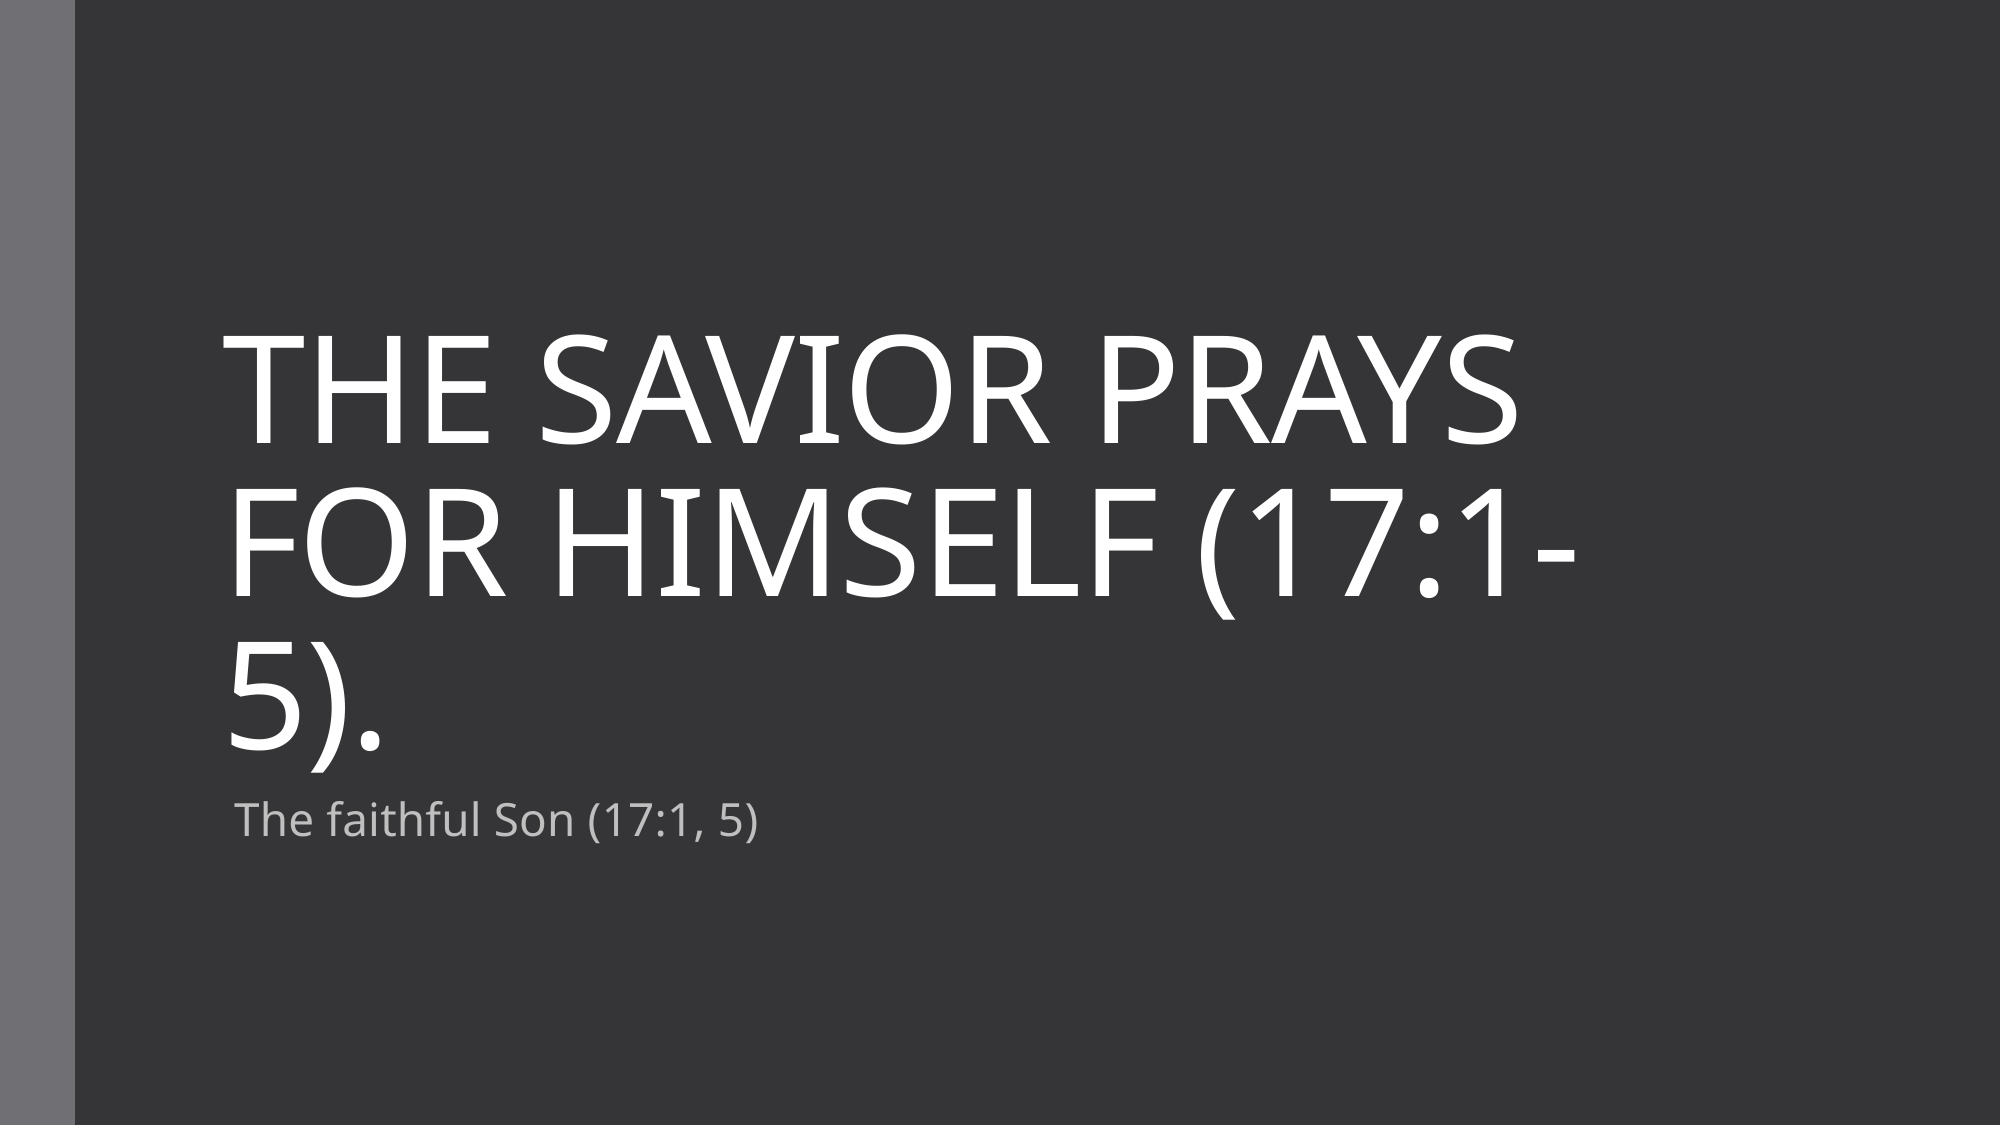

# THE SAVIOR PRAYS FOR HIMSELF (17:1-5).
 The faithful Son (17:1, 5)